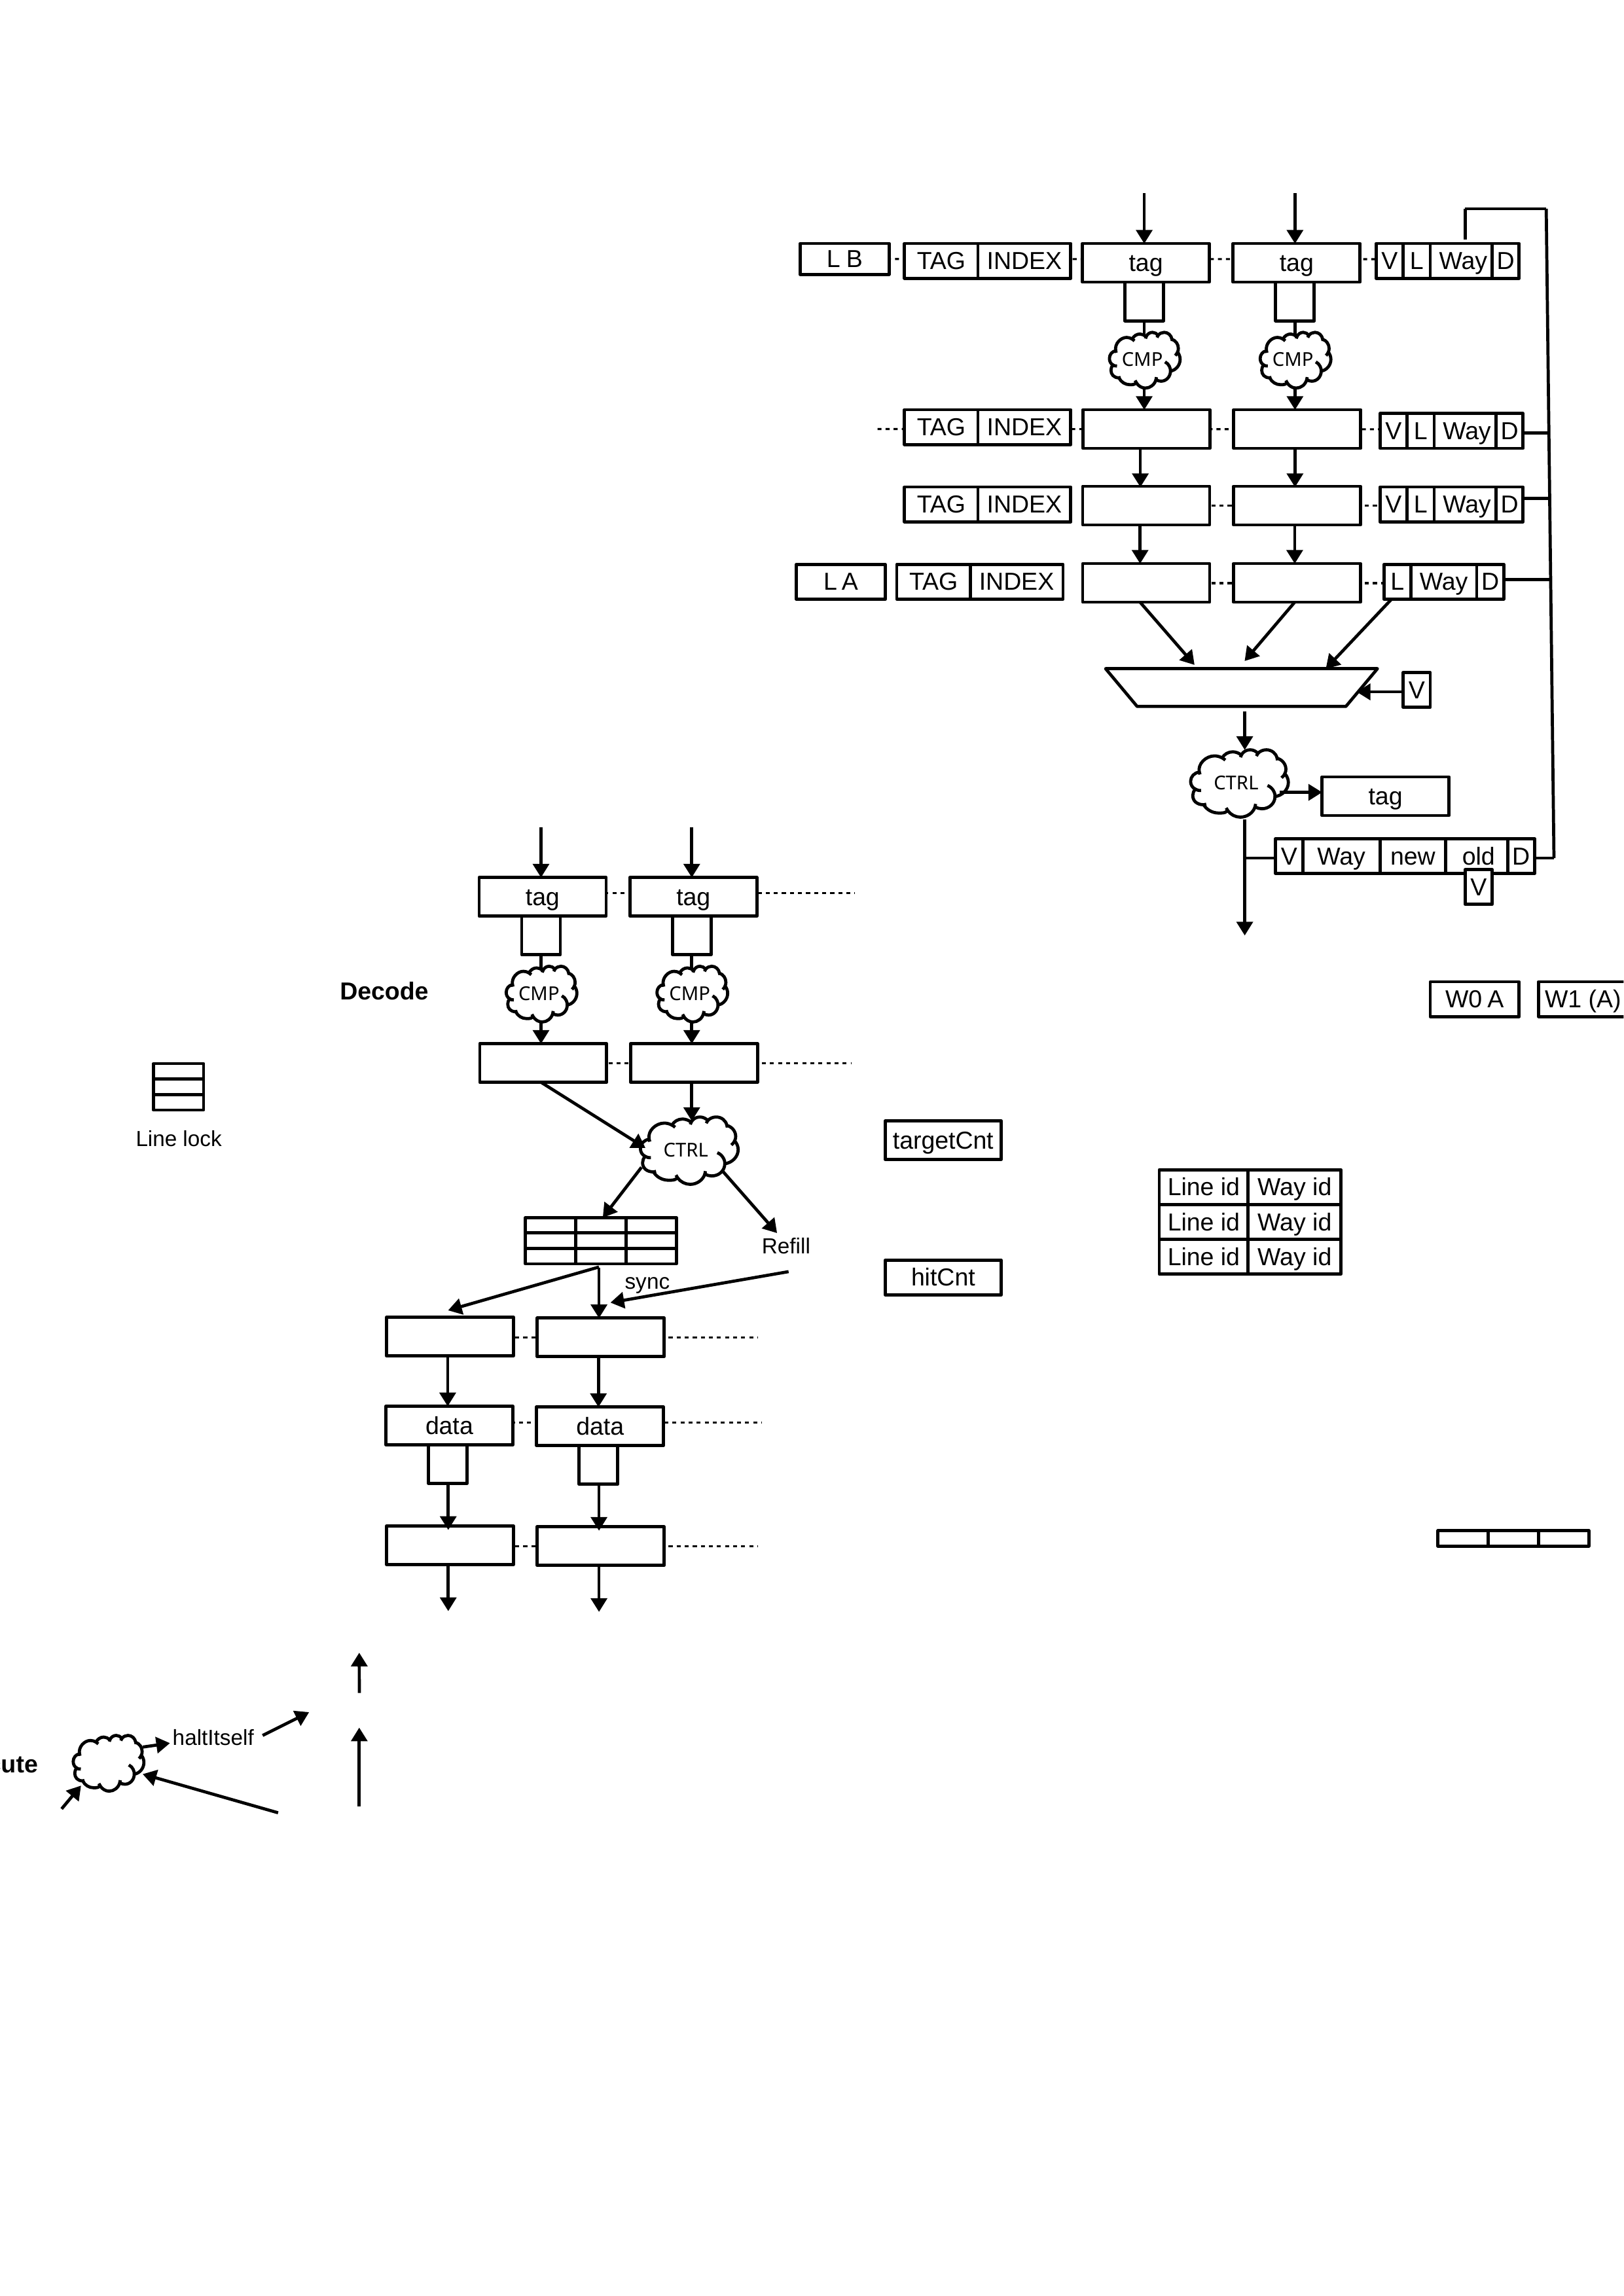

L B
TAG
INDEX
tag
tag
V
L
Way
D
CMP
CMP
Count
TAG
INDEX
V
L
Way
D
Count
Count
TAG
INDEX
V
L
Way
D
L A
TAG
INDEX
L
Way
D
Line id
Way id
Line id
Way id
Line id
Way id
V
CTRL
tag
V
Way
new
old
D
V
tag
tag
INDEX
CMP
CMP
Decode
W0 A
W1 (A)
CTRL
targetCnt
Line lock
Line id
Way id
CTRL
Line id
Way id
Refill
Line id
Way id
hitCnt
sync
data
data
haltItself
Execute